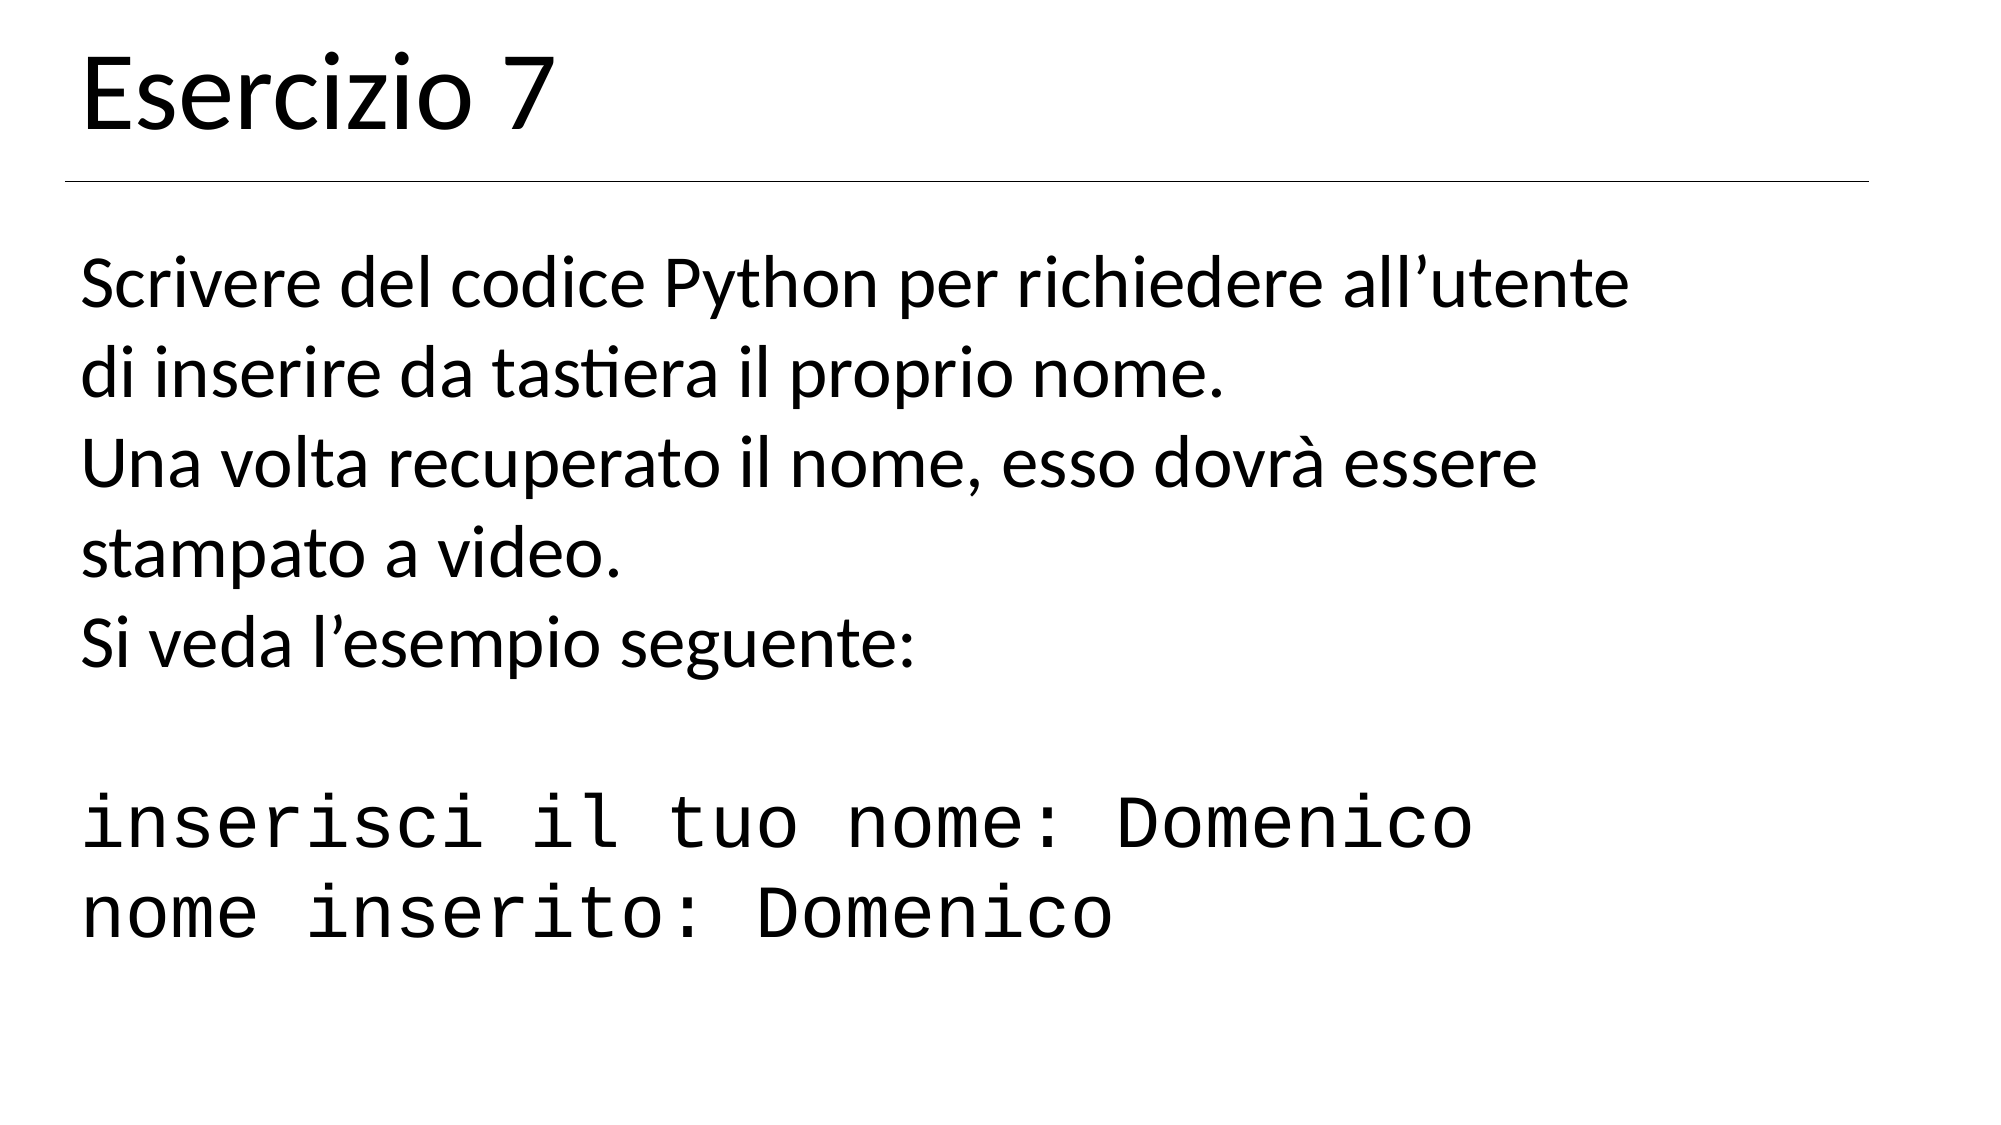

Esercizio 7
Scrivere del codice Python per richiedere all’utente
di inserire da tastiera il proprio nome.
Una volta recuperato il nome, esso dovrà essere stampato a video.
Si veda l’esempio seguente:
inserisci il tuo nome: Domenico
nome inserito: Domenico